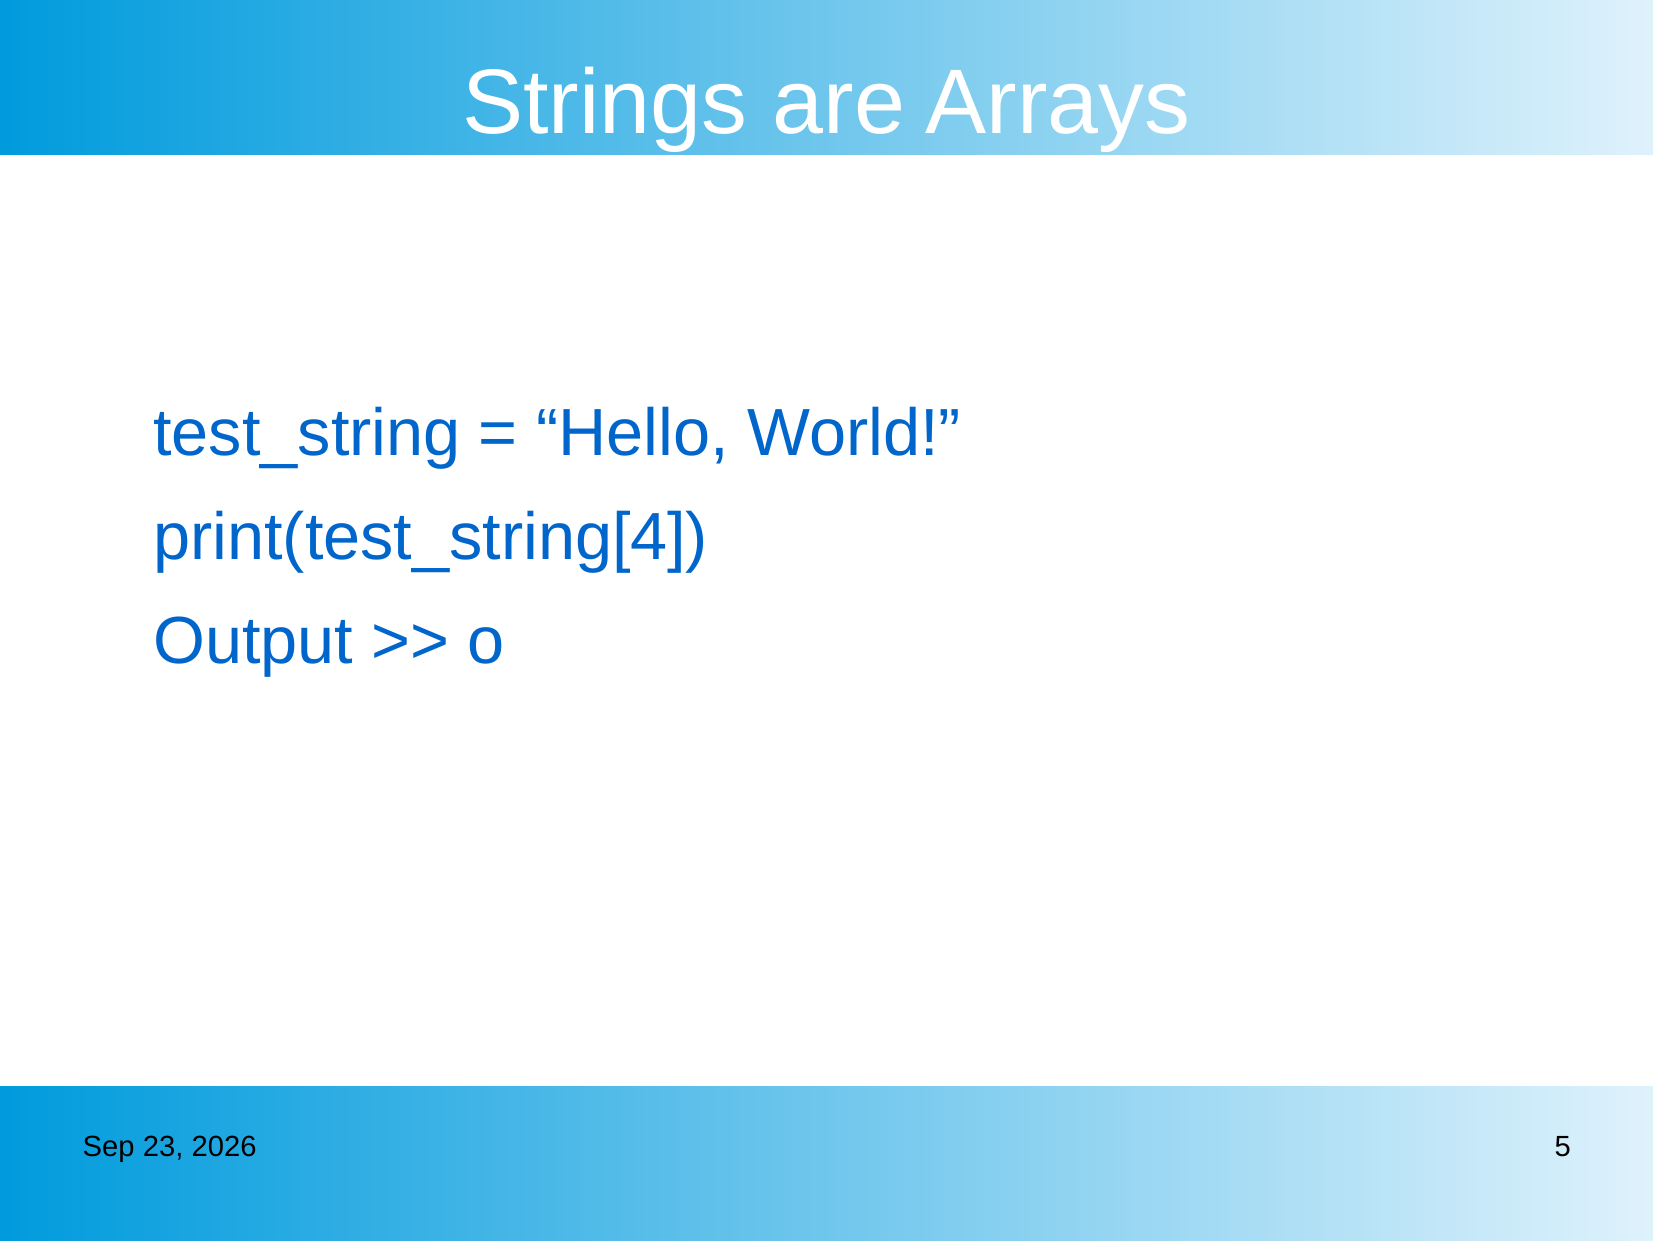

# Strings are Arrays
test_string = “Hello, World!”
print(test_string[4])
Output >> o
5